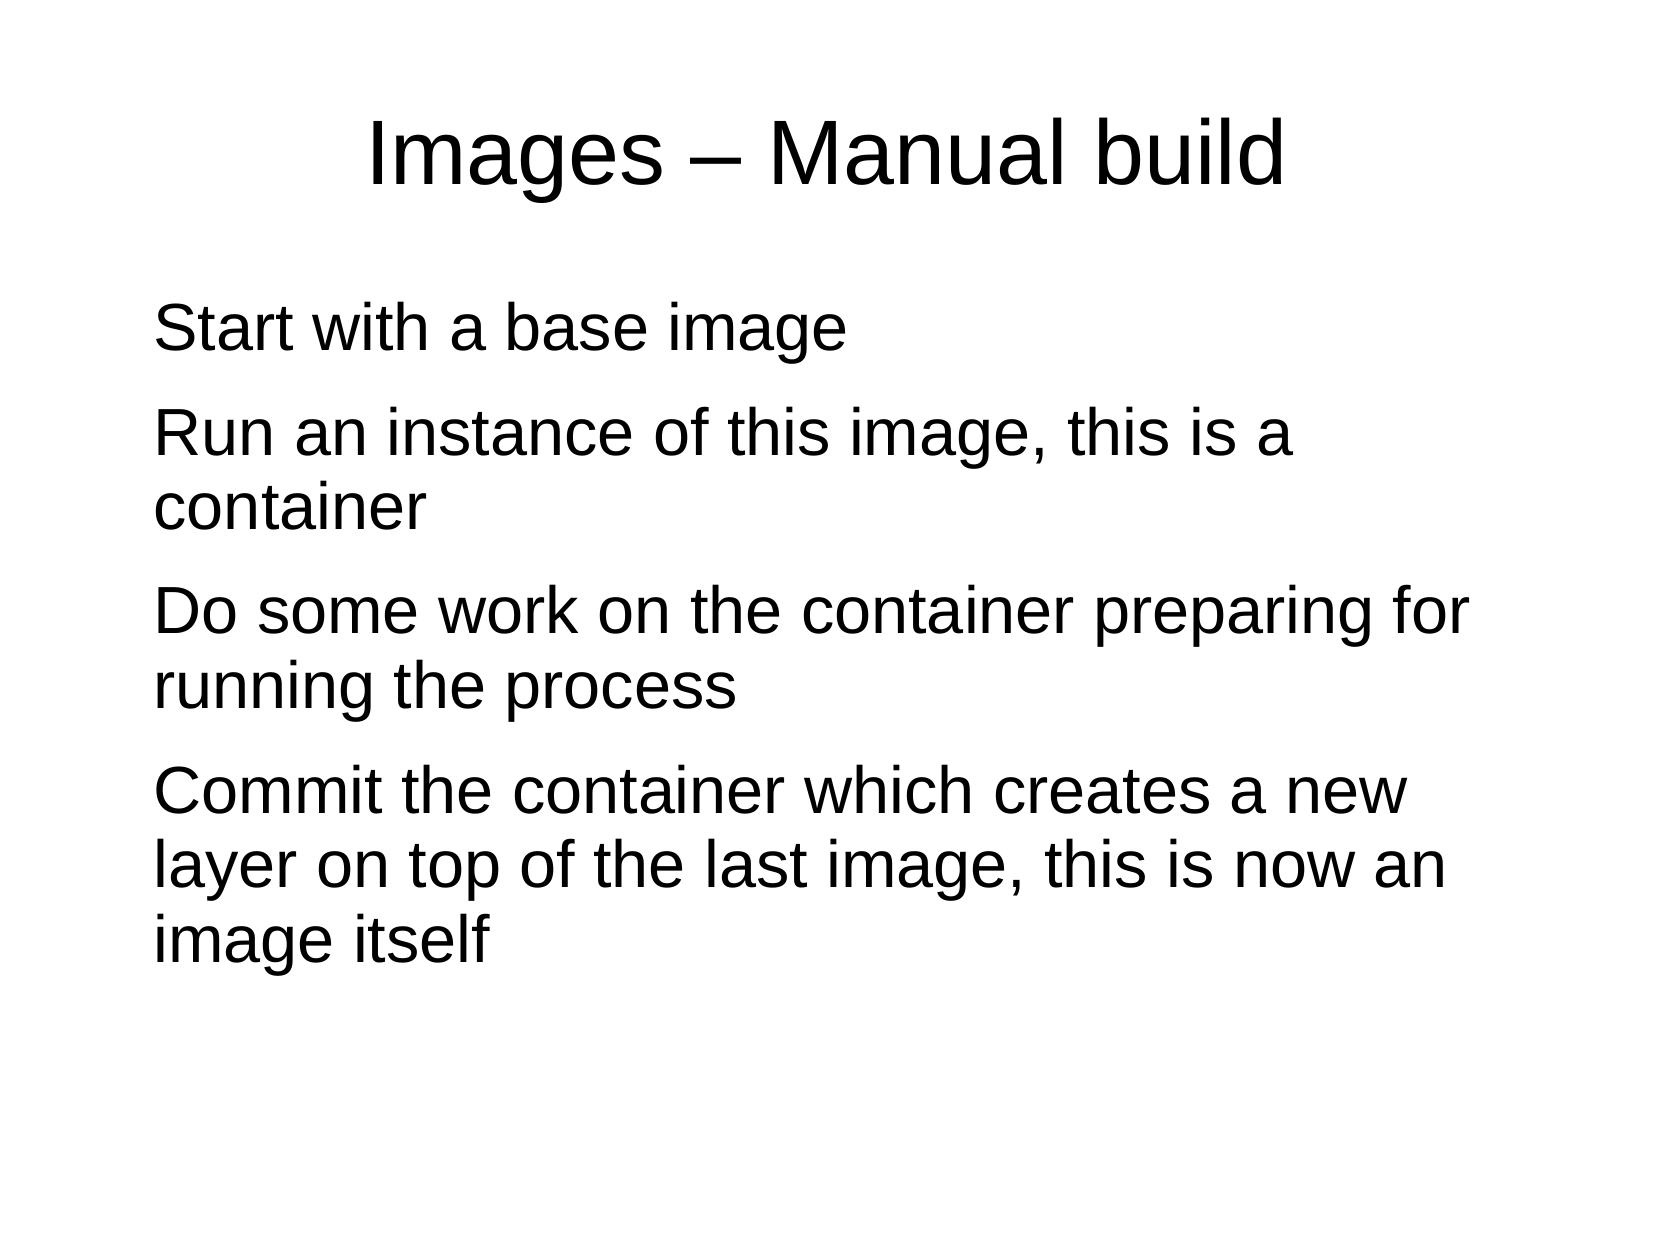

# Images – Manual build
Start with a base image
Run an instance of this image, this is a container
Do some work on the container preparing for running the process
Commit the container which creates a new layer on top of the last image, this is now an image itself